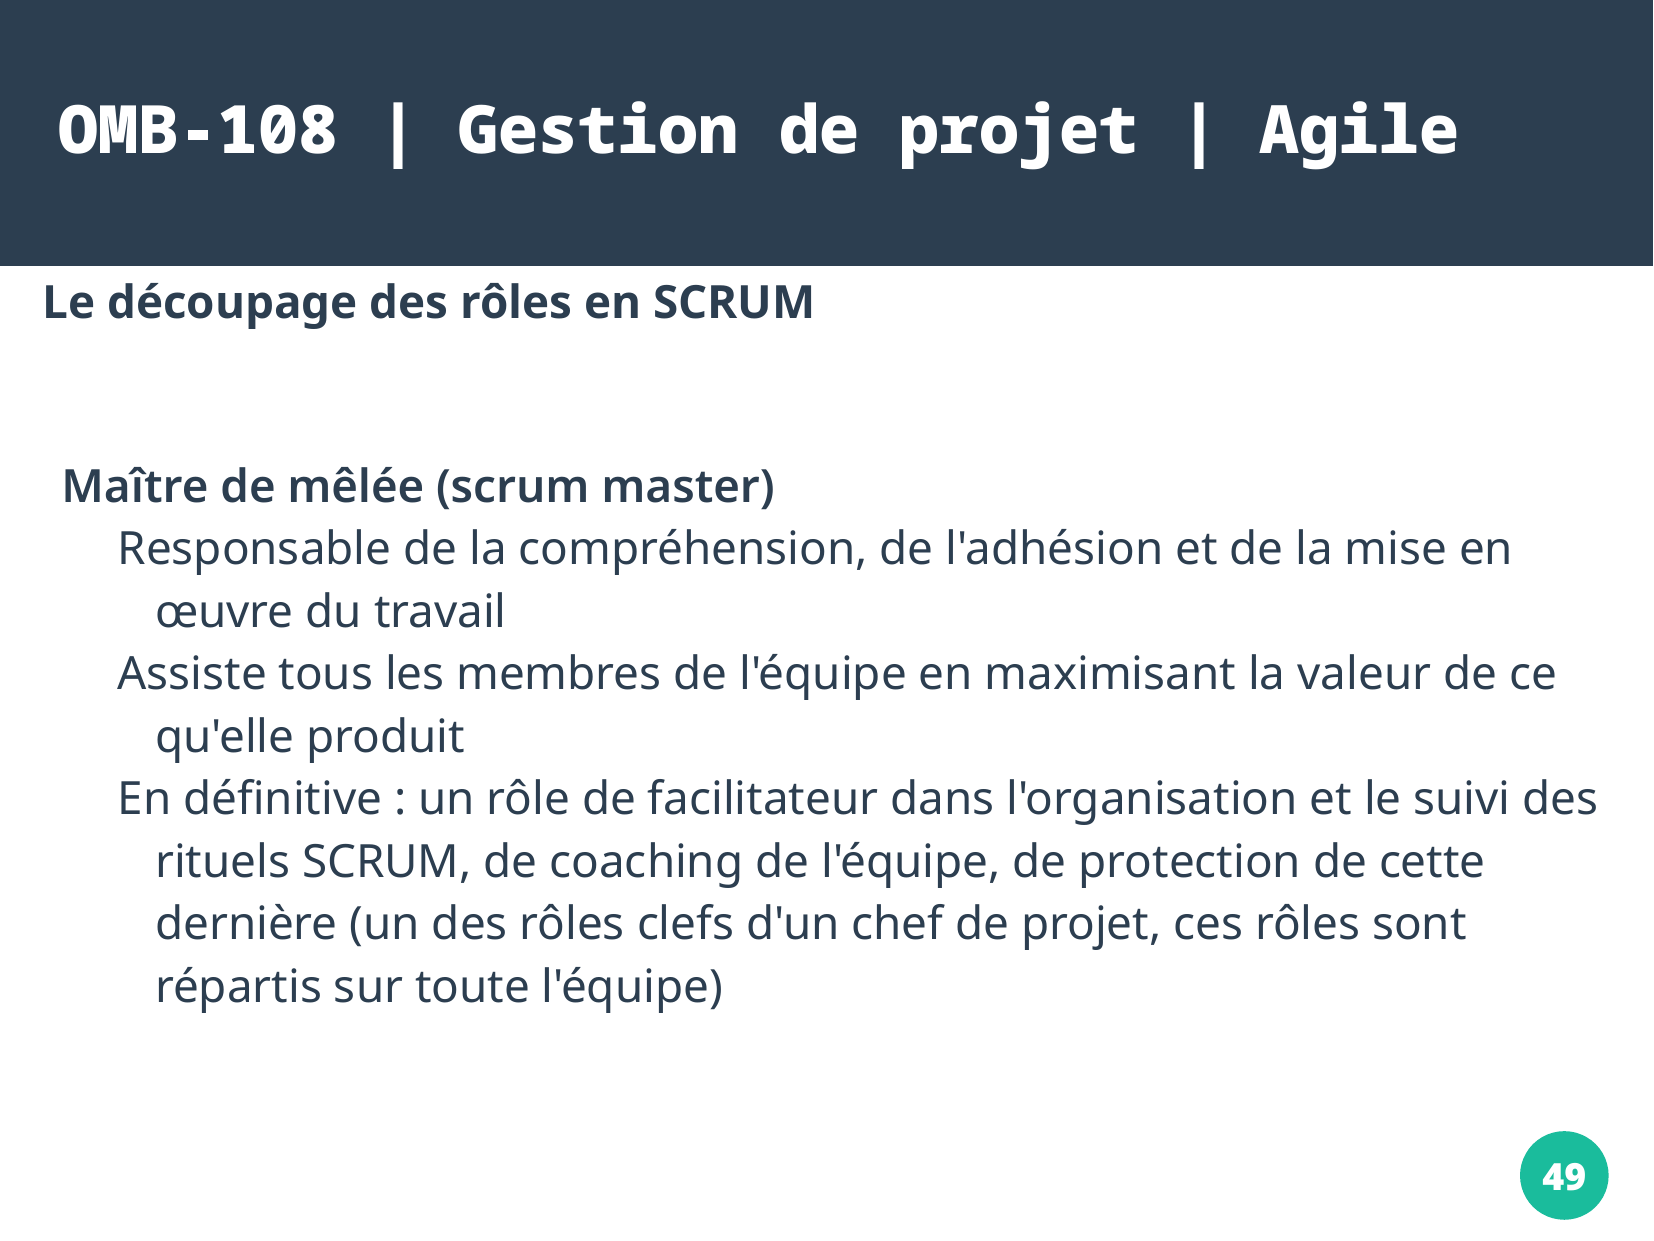

# OMB-108 | Gestion de projet | Agile
Le découpage des rôles en SCRUM
Maître de mêlée (scrum master)
Responsable de la compréhension, de l'adhésion et de la mise en œuvre du travail
Assiste tous les membres de l'équipe en maximisant la valeur de ce qu'elle produit
En définitive : un rôle de facilitateur dans l'organisation et le suivi des rituels SCRUM, de coaching de l'équipe, de protection de cette dernière (un des rôles clefs d'un chef de projet, ces rôles sont répartis sur toute l'équipe)
49